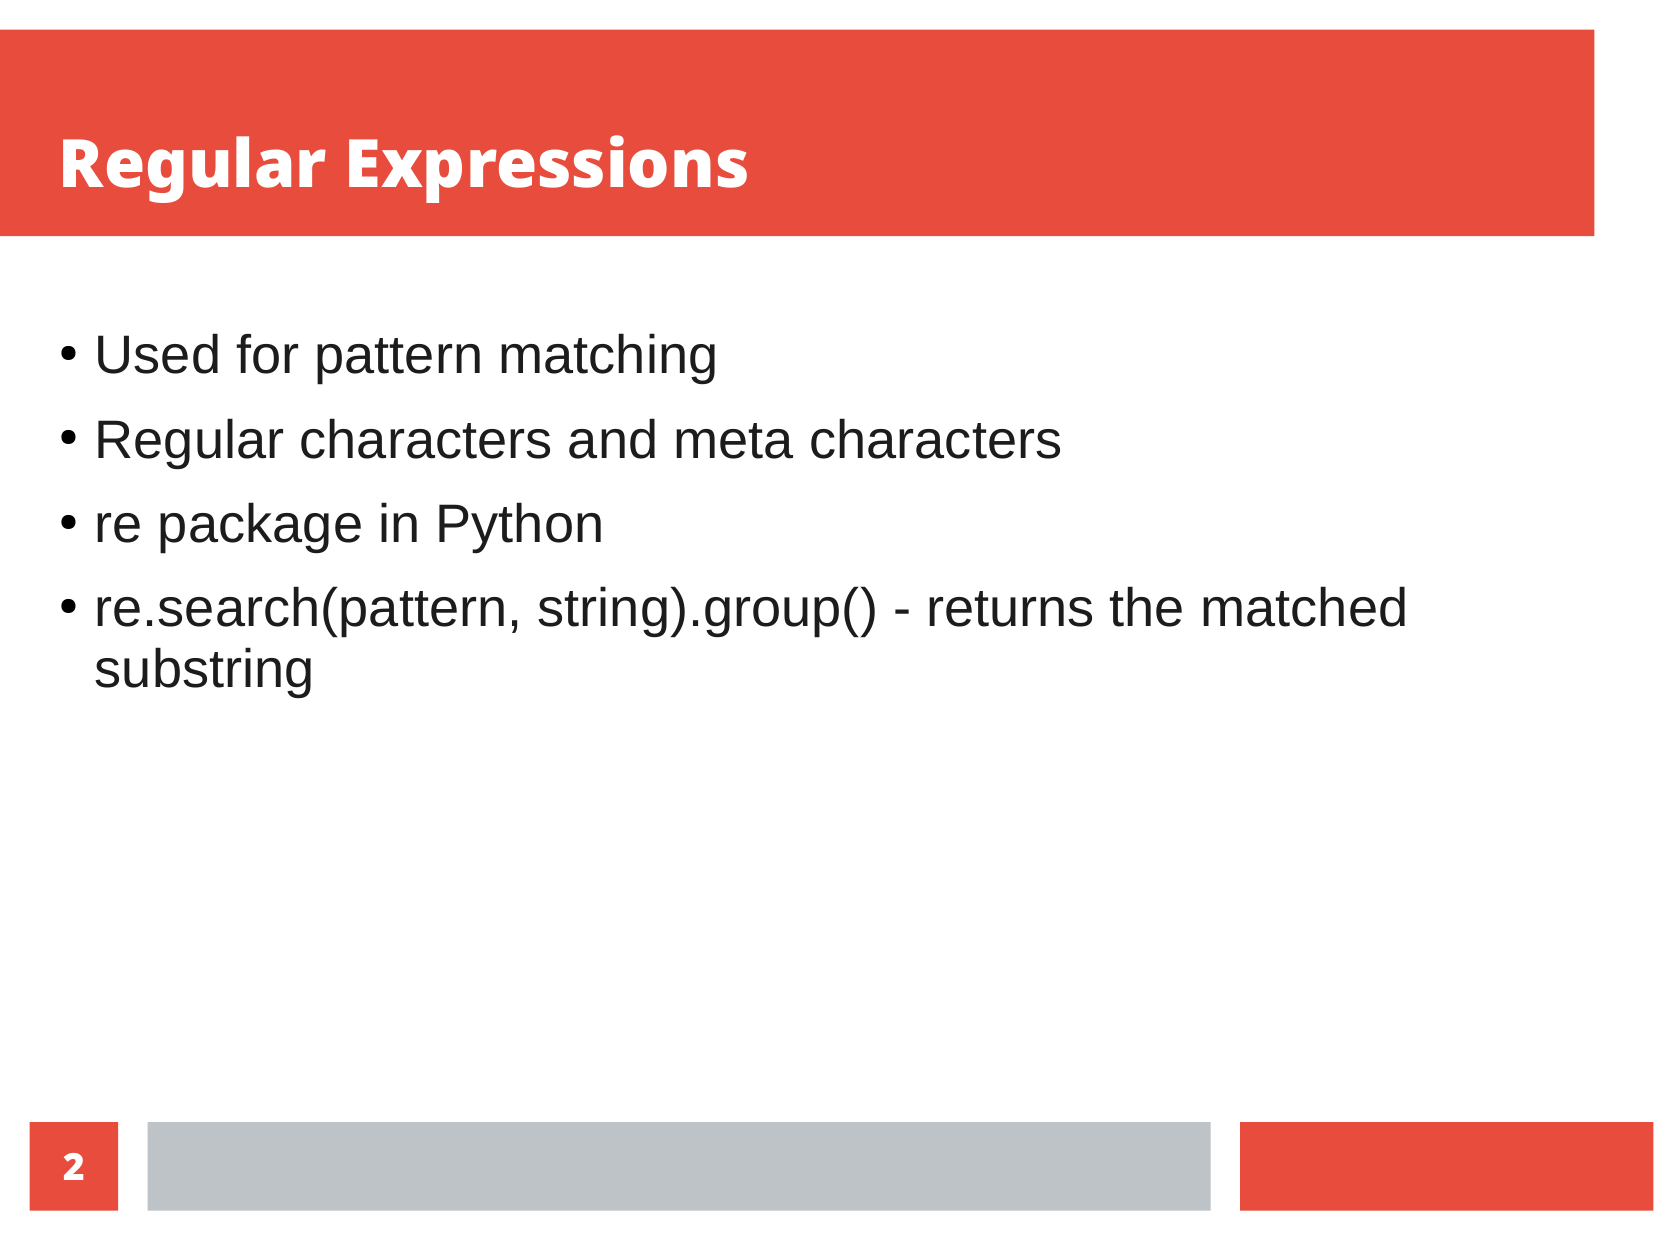

# Regular Expressions
Used for pattern matching
Regular characters and meta characters
re package in Python
re.search(pattern, string).group() - returns the matched substring
2